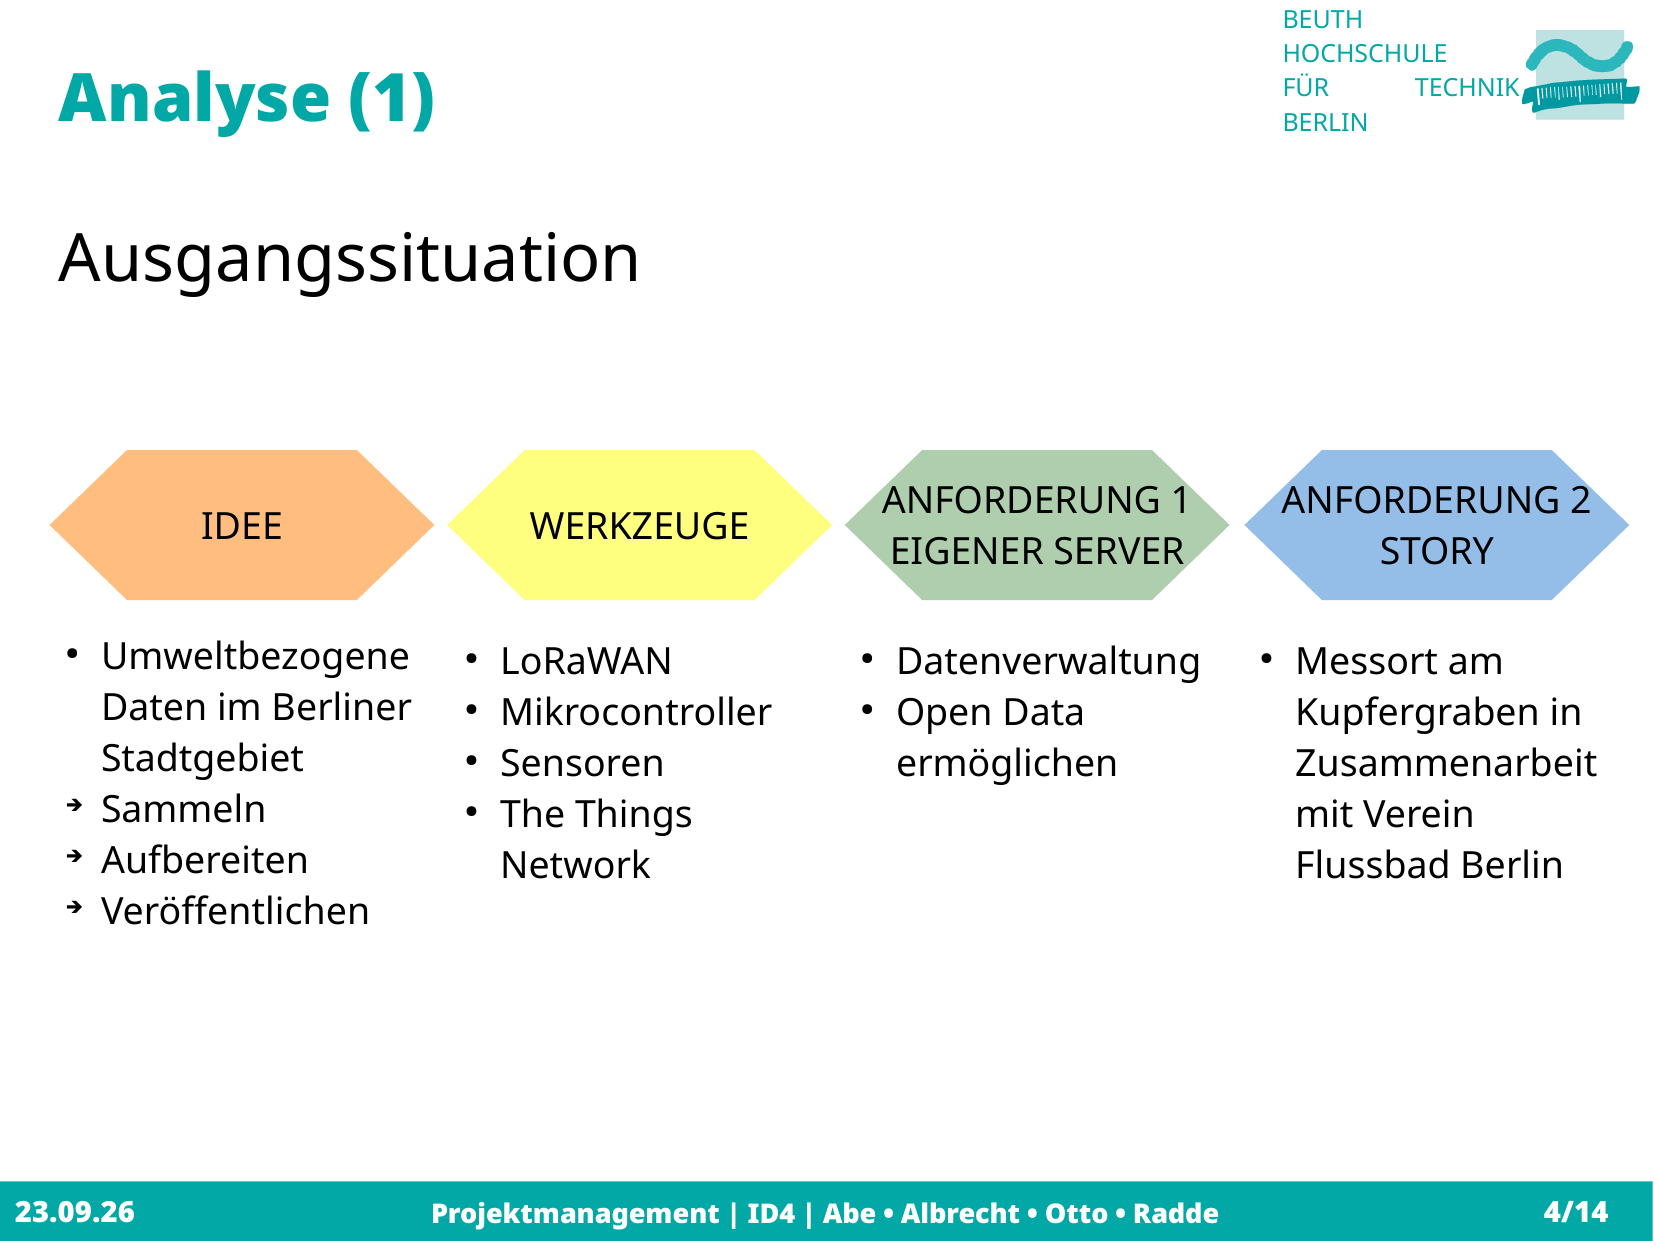

# Analyse (1)
Ausgangssituation
IDEE
WERKZEUGE
ANFORDERUNG 1
EIGENER SERVER
ANFORDERUNG 2
STORY
Umweltbezogene Daten im Berliner Stadtgebiet
Sammeln
Aufbereiten
Veröffentlichen
LoRaWAN
Mikrocontroller
Sensoren
The Things Network
Datenverwaltung
Open Data ermöglichen
Messort am Kupfergraben in Zusammenarbeit mit Verein Flussbad Berlin
Projektmanagement | ID4 | Abe • Albrecht • Otto • Radde
4